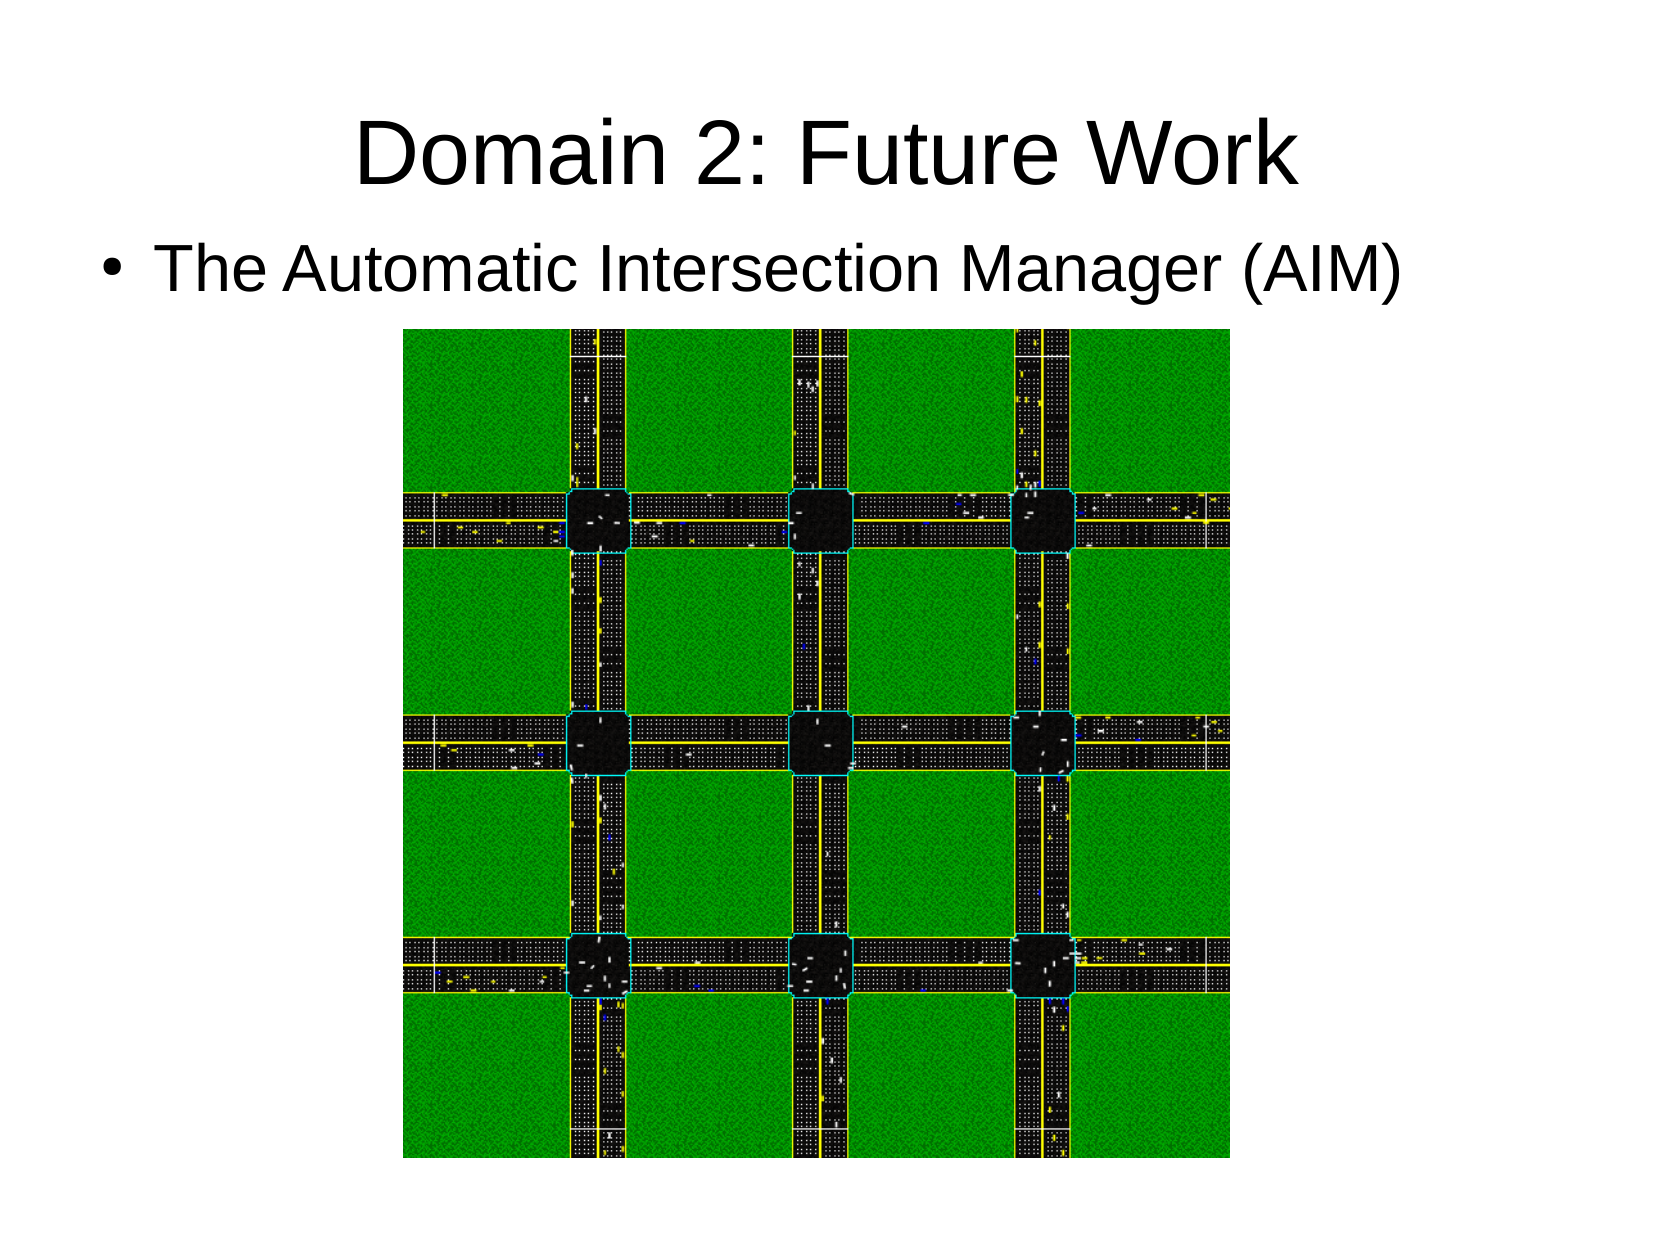

# Domain 2: Future Work
The Automatic Intersection Manager (AIM)